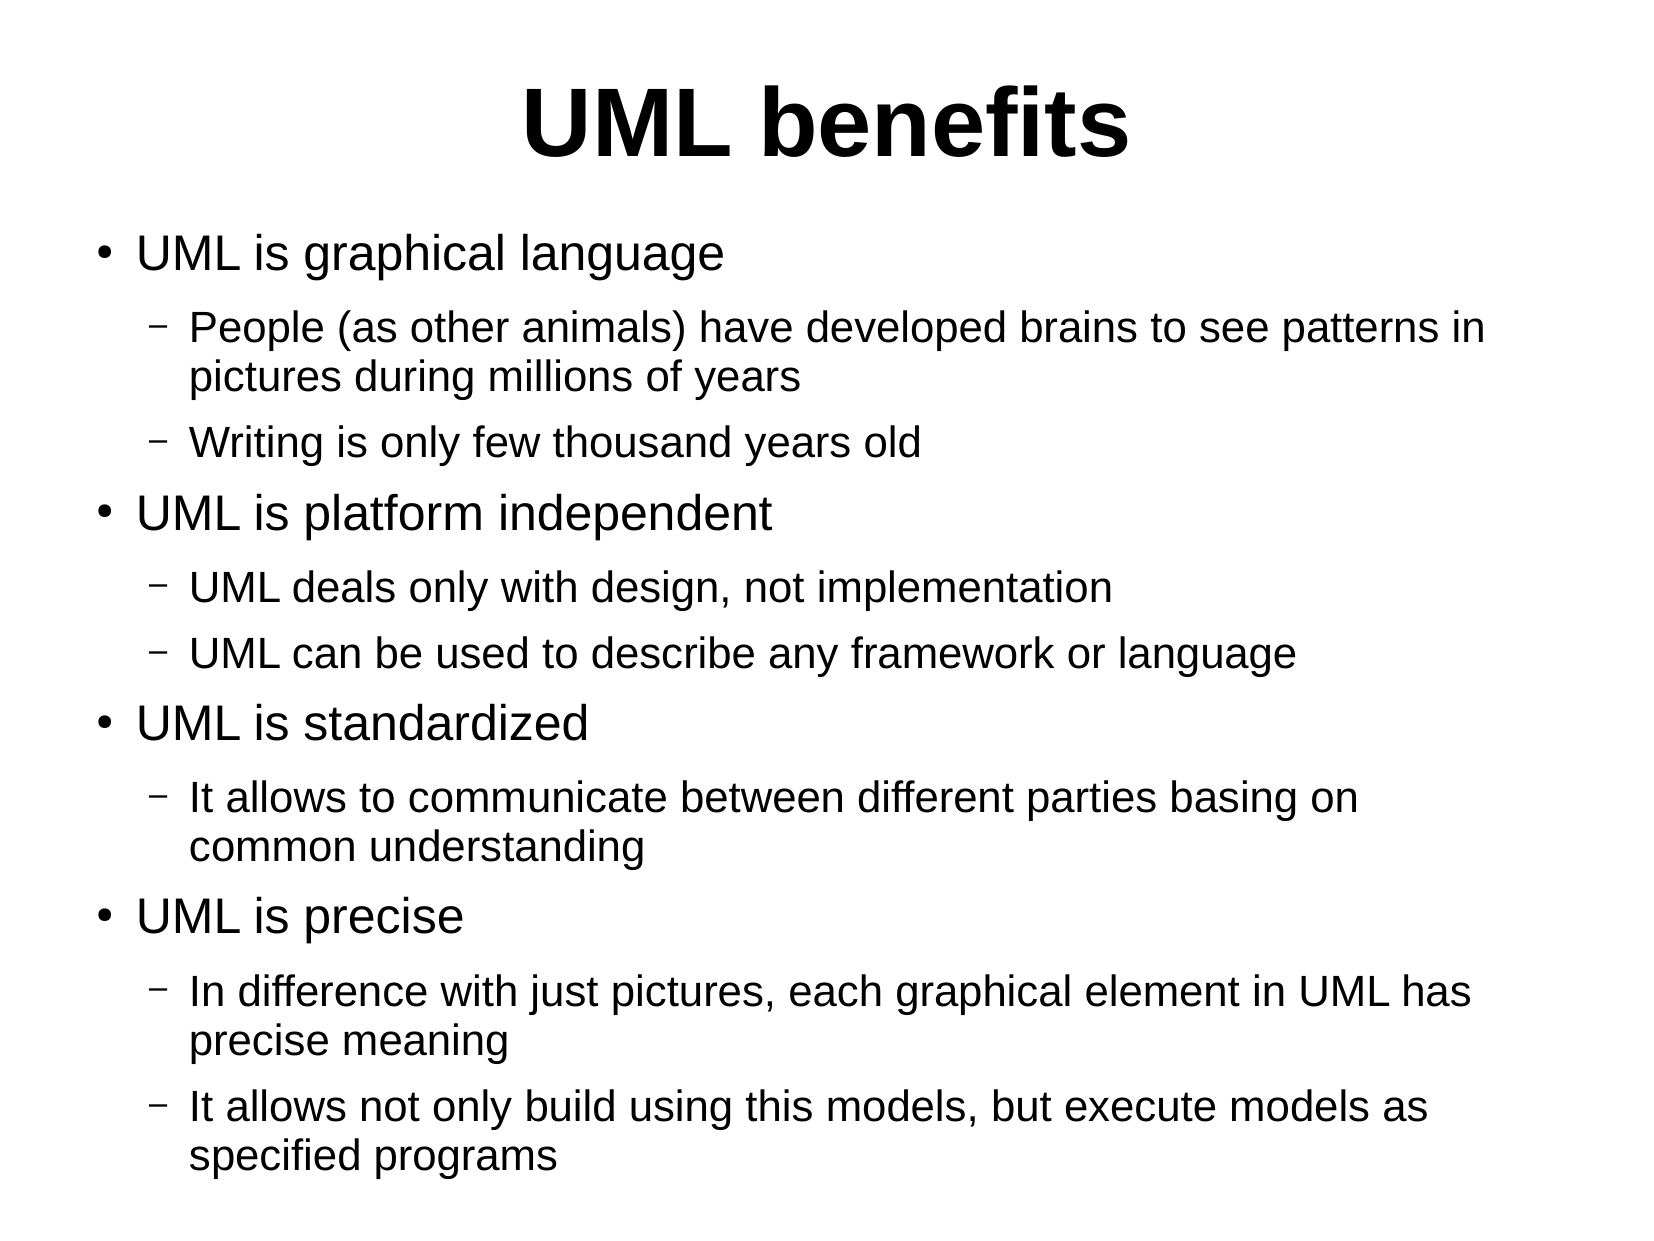

# UML benefits
UML is graphical language
People (as other animals) have developed brains to see patterns in pictures during millions of years
Writing is only few thousand years old
UML is platform independent
UML deals only with design, not implementation
UML can be used to describe any framework or language
UML is standardized
It allows to communicate between different parties basing on common understanding
UML is precise
In difference with just pictures, each graphical element in UML has precise meaning
It allows not only build using this models, but execute models as specified programs